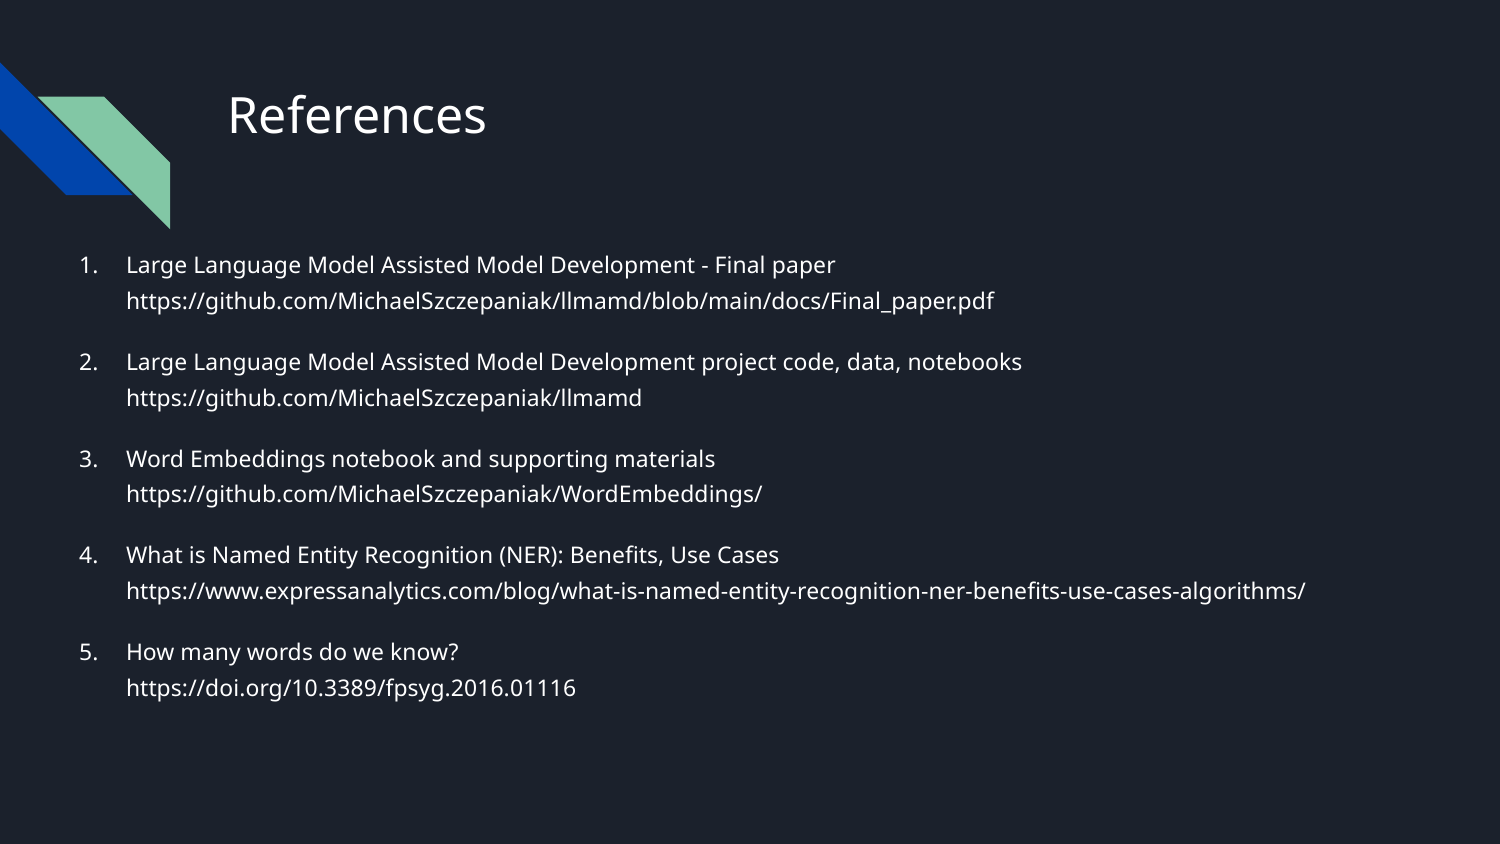

# References
Large Language Model Assisted Model Development - Final paper
https://github.com/MichaelSzczepaniak/llmamd/blob/main/docs/Final_paper.pdf
Large Language Model Assisted Model Development project code, data, notebooks
https://github.com/MichaelSzczepaniak/llmamd
Word Embeddings notebook and supporting materials
https://github.com/MichaelSzczepaniak/WordEmbeddings/
What is Named Entity Recognition (NER): Benefits, Use Cases
https://www.expressanalytics.com/blog/what-is-named-entity-recognition-ner-benefits-use-cases-algorithms/
How many words do we know?
https://doi.org/10.3389/fpsyg.2016.01116